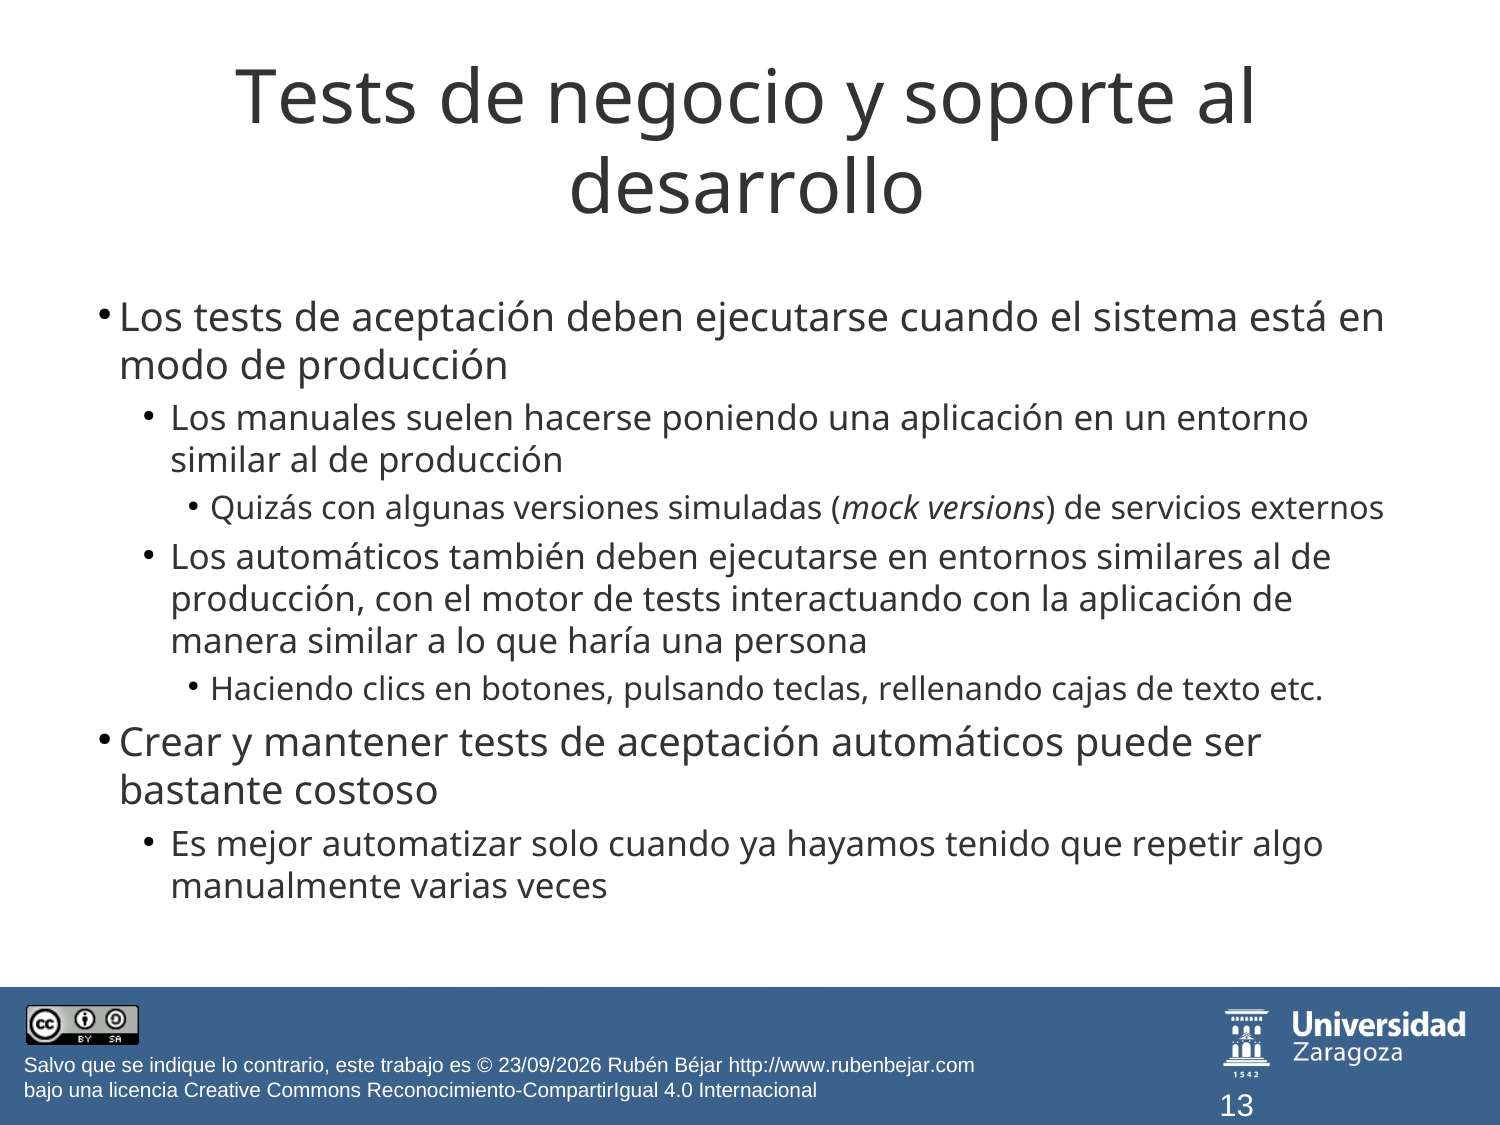

# Tests de negocio y soporte al desarrollo
Los tests de aceptación deben ejecutarse cuando el sistema está en modo de producción
Los manuales suelen hacerse poniendo una aplicación en un entorno similar al de producción
Quizás con algunas versiones simuladas (mock versions) de servicios externos
Los automáticos también deben ejecutarse en entornos similares al de producción, con el motor de tests interactuando con la aplicación de manera similar a lo que haría una persona
Haciendo clics en botones, pulsando teclas, rellenando cajas de texto etc.
Crear y mantener tests de aceptación automáticos puede ser bastante costoso
Es mejor automatizar solo cuando ya hayamos tenido que repetir algo manualmente varias veces